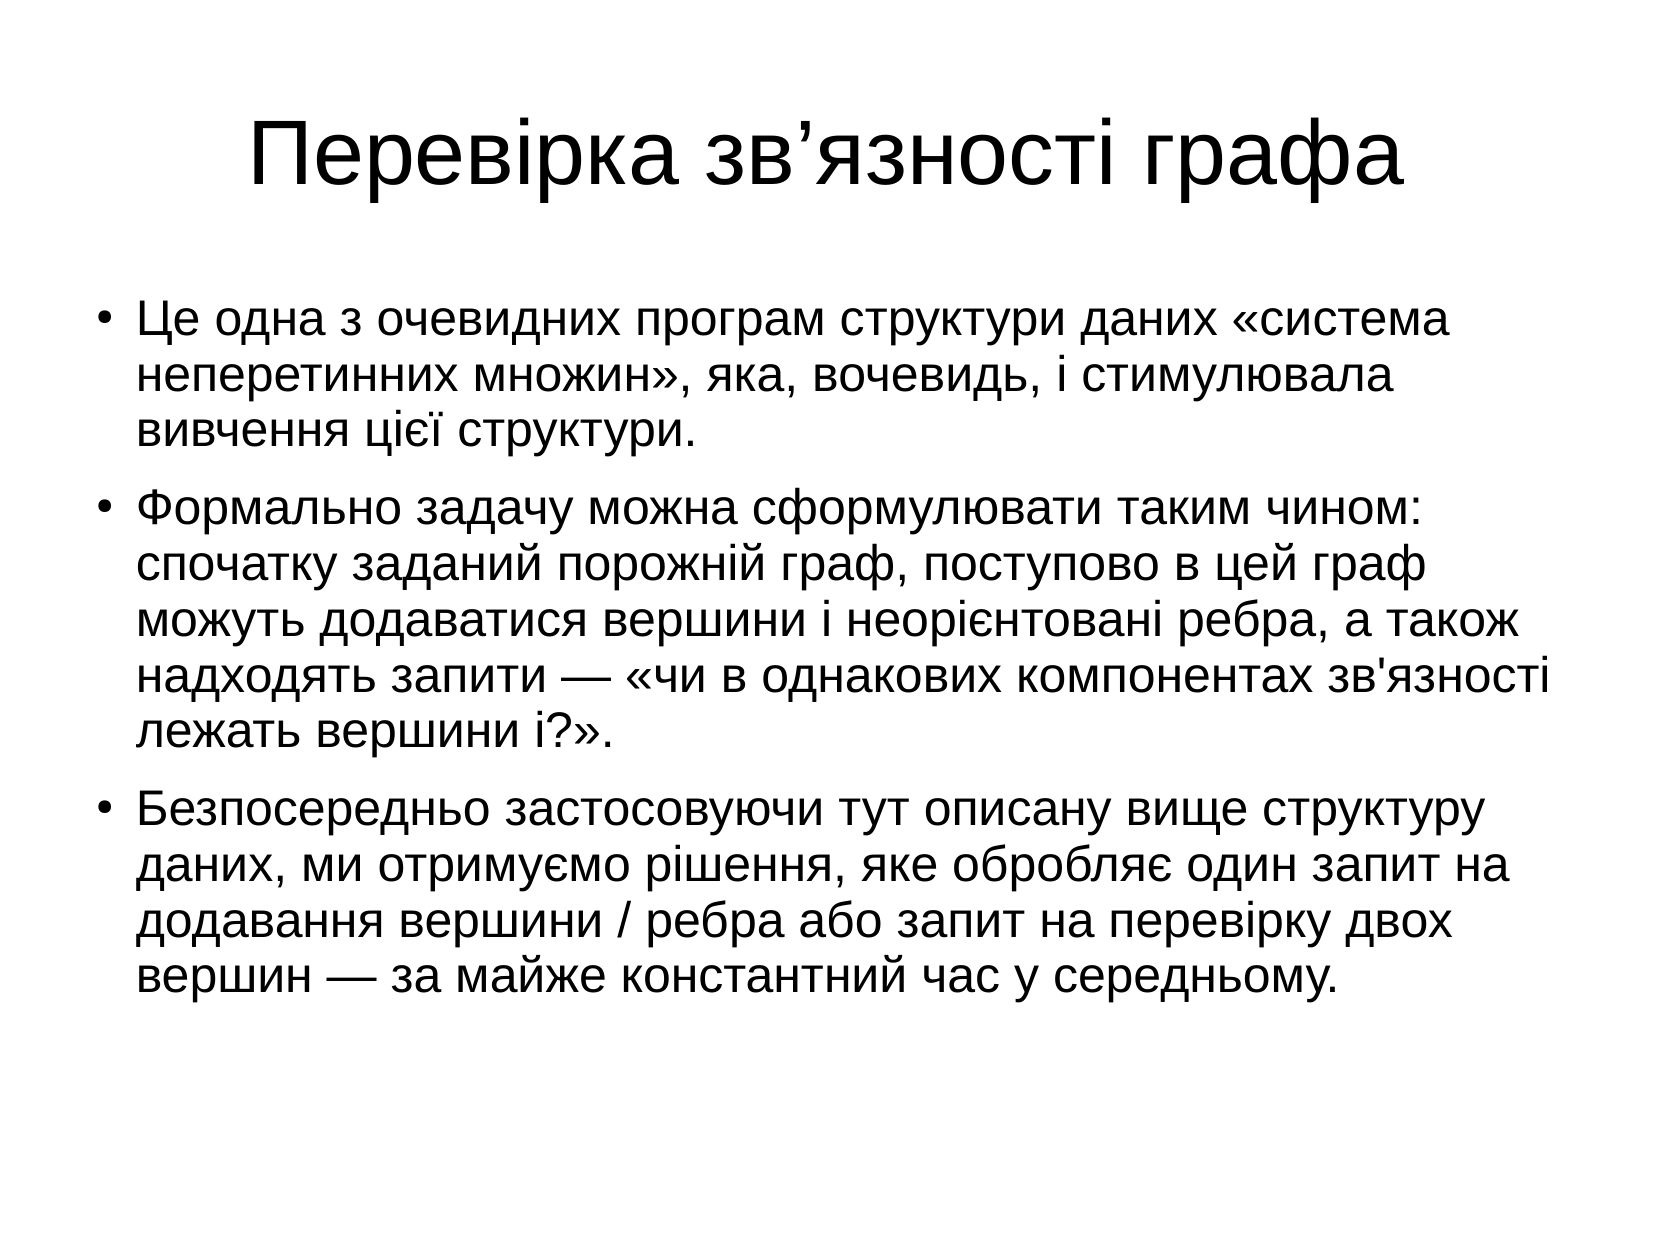

# Перевірка зв’язності графа
Це одна з очевидних програм структури даних «система неперетинних множин», яка, вочевидь, і стимулювала вивчення цієї структури.
Формально задачу можна сформулювати таким чином: спочатку заданий порожній граф, поступово в цей граф можуть додаватися вершини і неорієнтовані ребра, а також надходять запити — «чи в однакових компонентах зв'язності лежать вершини і?».
Безпосередньо застосовуючи тут описану вище структуру даних, ми отримуємо рішення, яке обробляє один запит на додавання вершини / ребра або запит на перевірку двох вершин — за майже константний час у середньому.